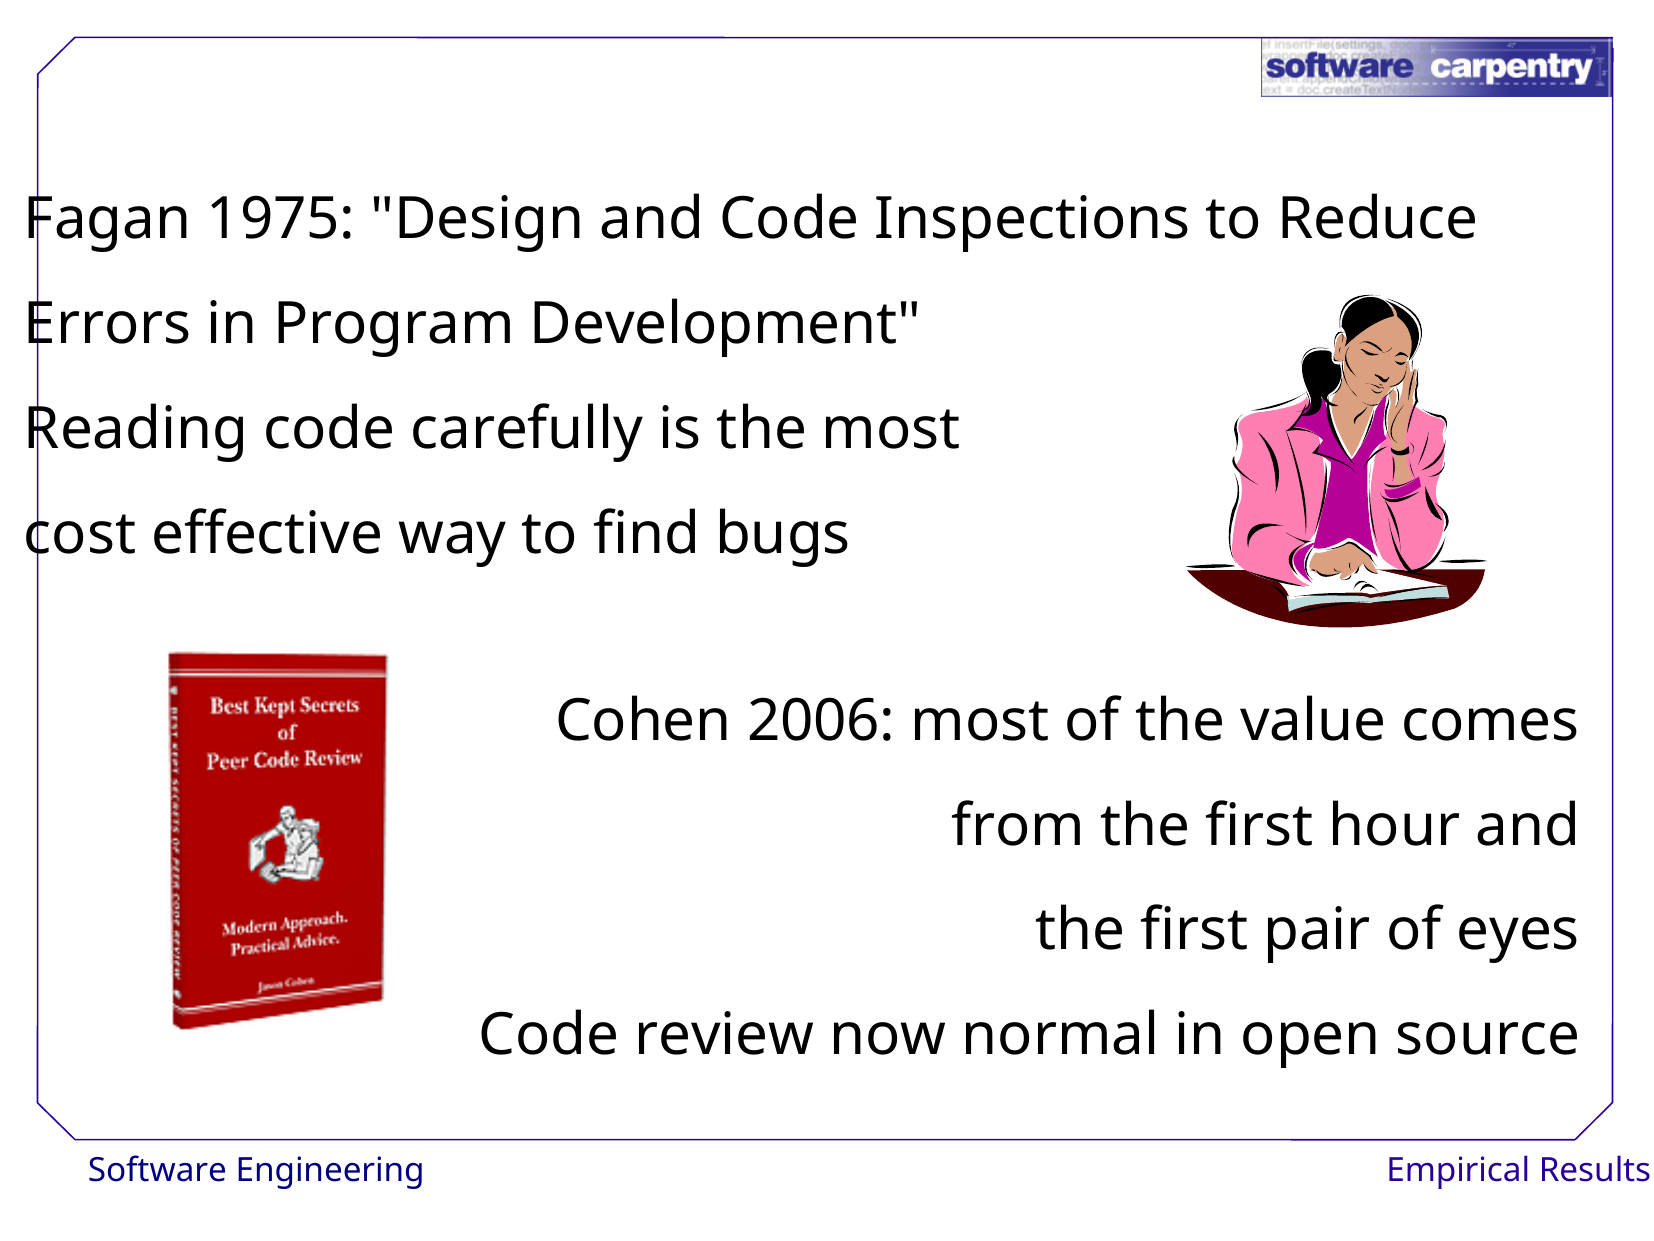

Fagan 1975: "Design and Code Inspections to Reduce
Errors in Program Development"
Reading code carefully is the most
cost effective way to find bugs
Cohen 2006: most of the value comes
from the first hour and
the first pair of eyes
Code review now normal in open source